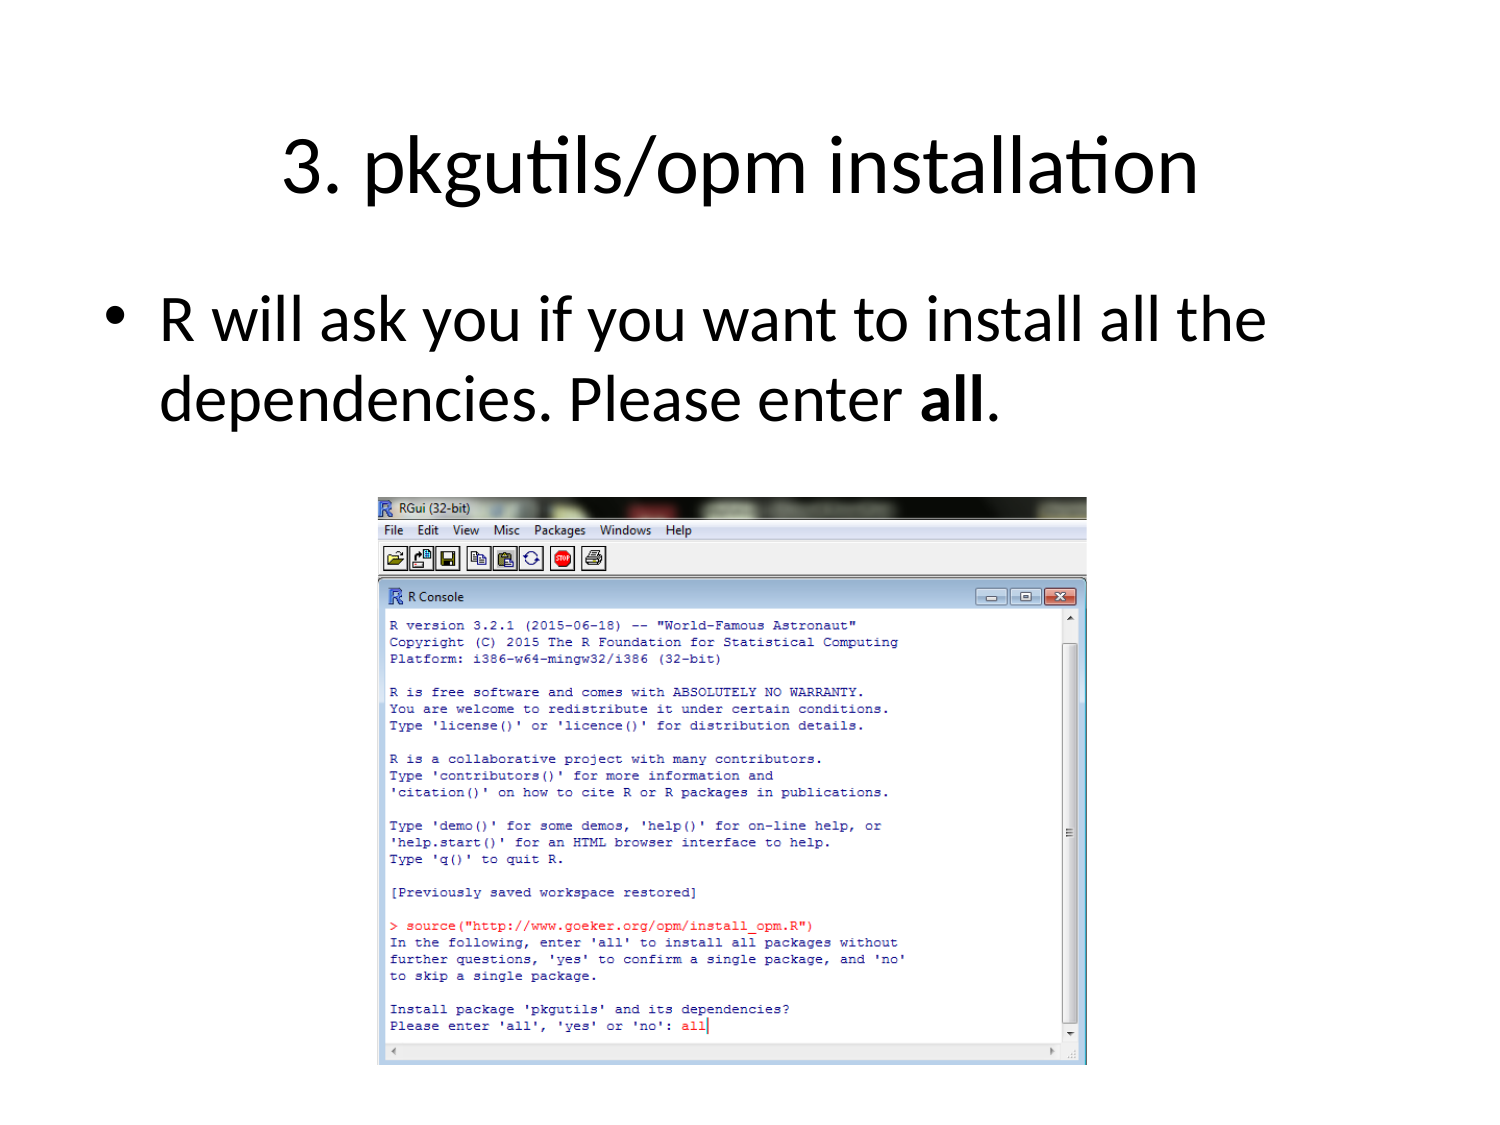

3. pkgutils/opm installation
# R will ask you if you want to install all the dependencies. Please enter all.